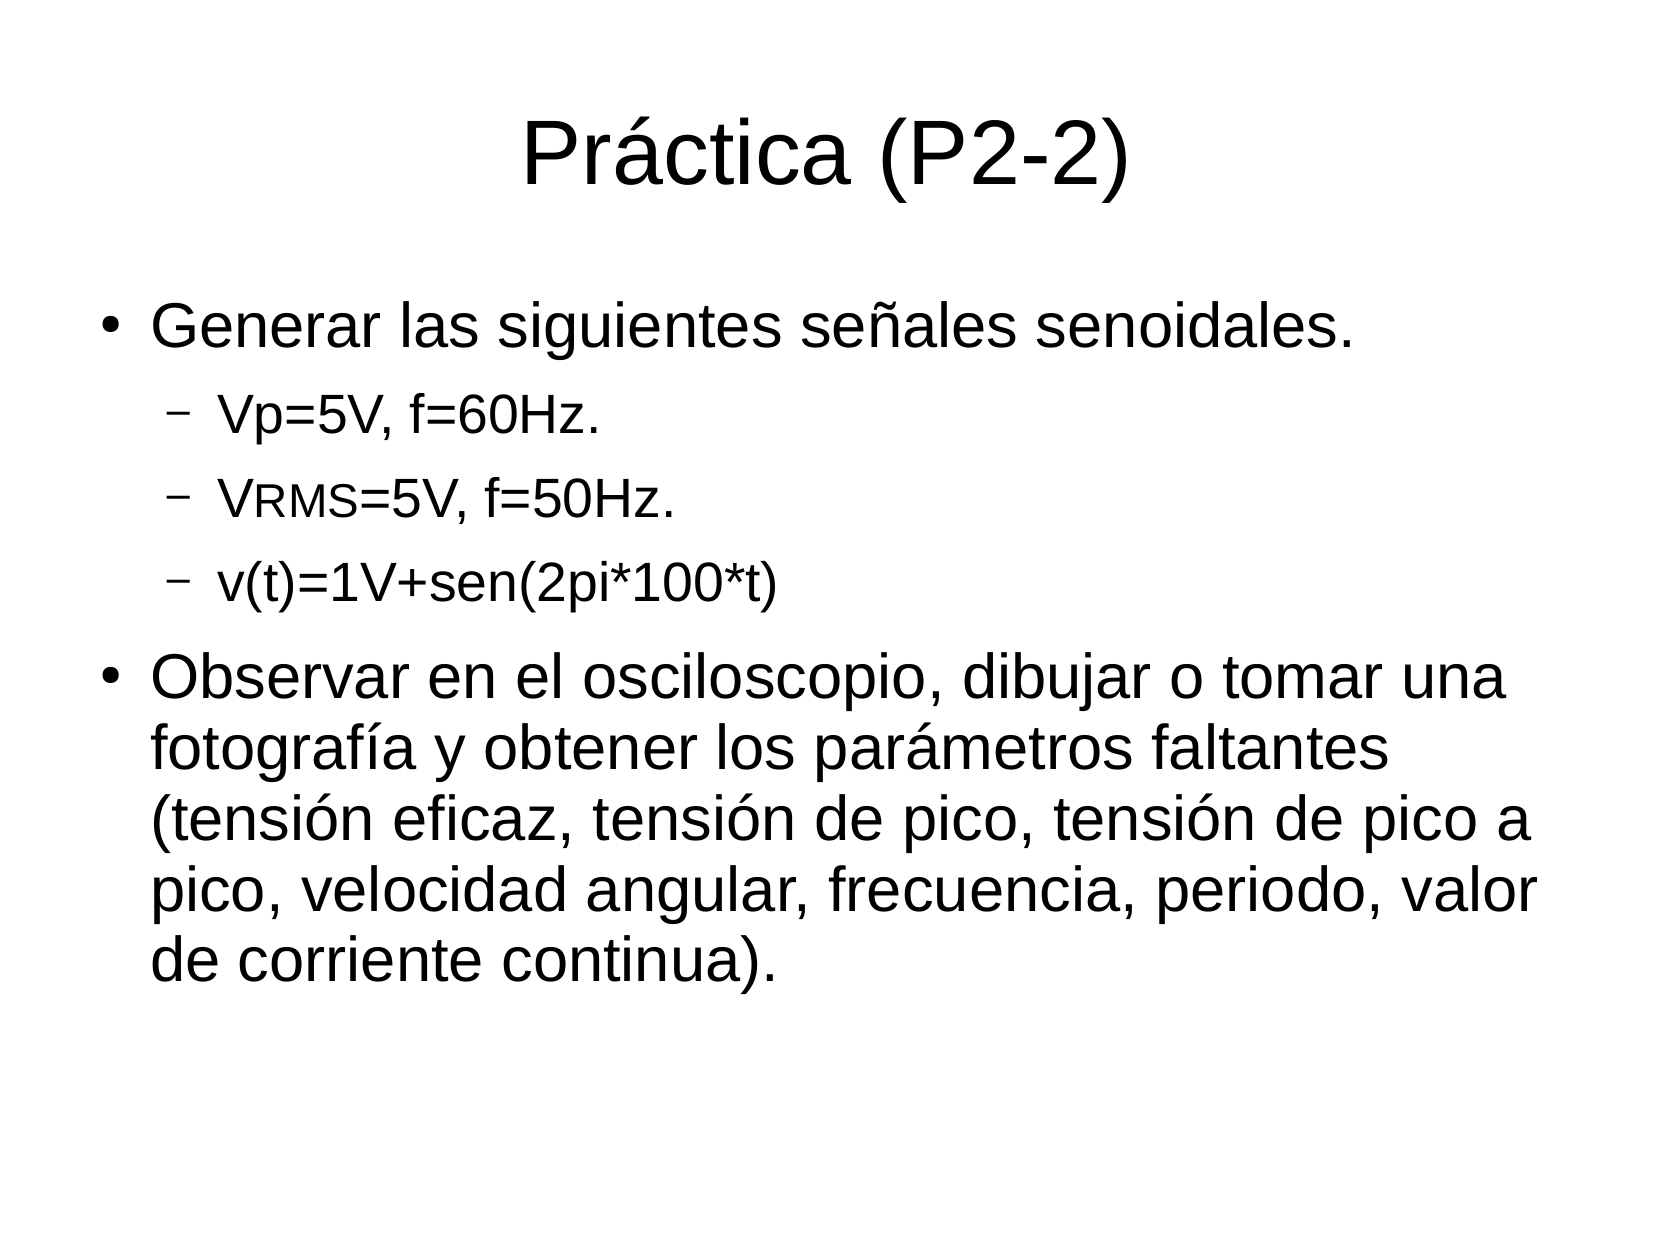

# Práctica (P2-2)
Generar las siguientes señales senoidales.
Vp=5V, f=60Hz.
VRMS=5V, f=50Hz.
v(t)=1V+sen(2pi*100*t)
Observar en el osciloscopio, dibujar o tomar una fotografía y obtener los parámetros faltantes (tensión eficaz, tensión de pico, tensión de pico a pico, velocidad angular, frecuencia, periodo, valor de corriente continua).